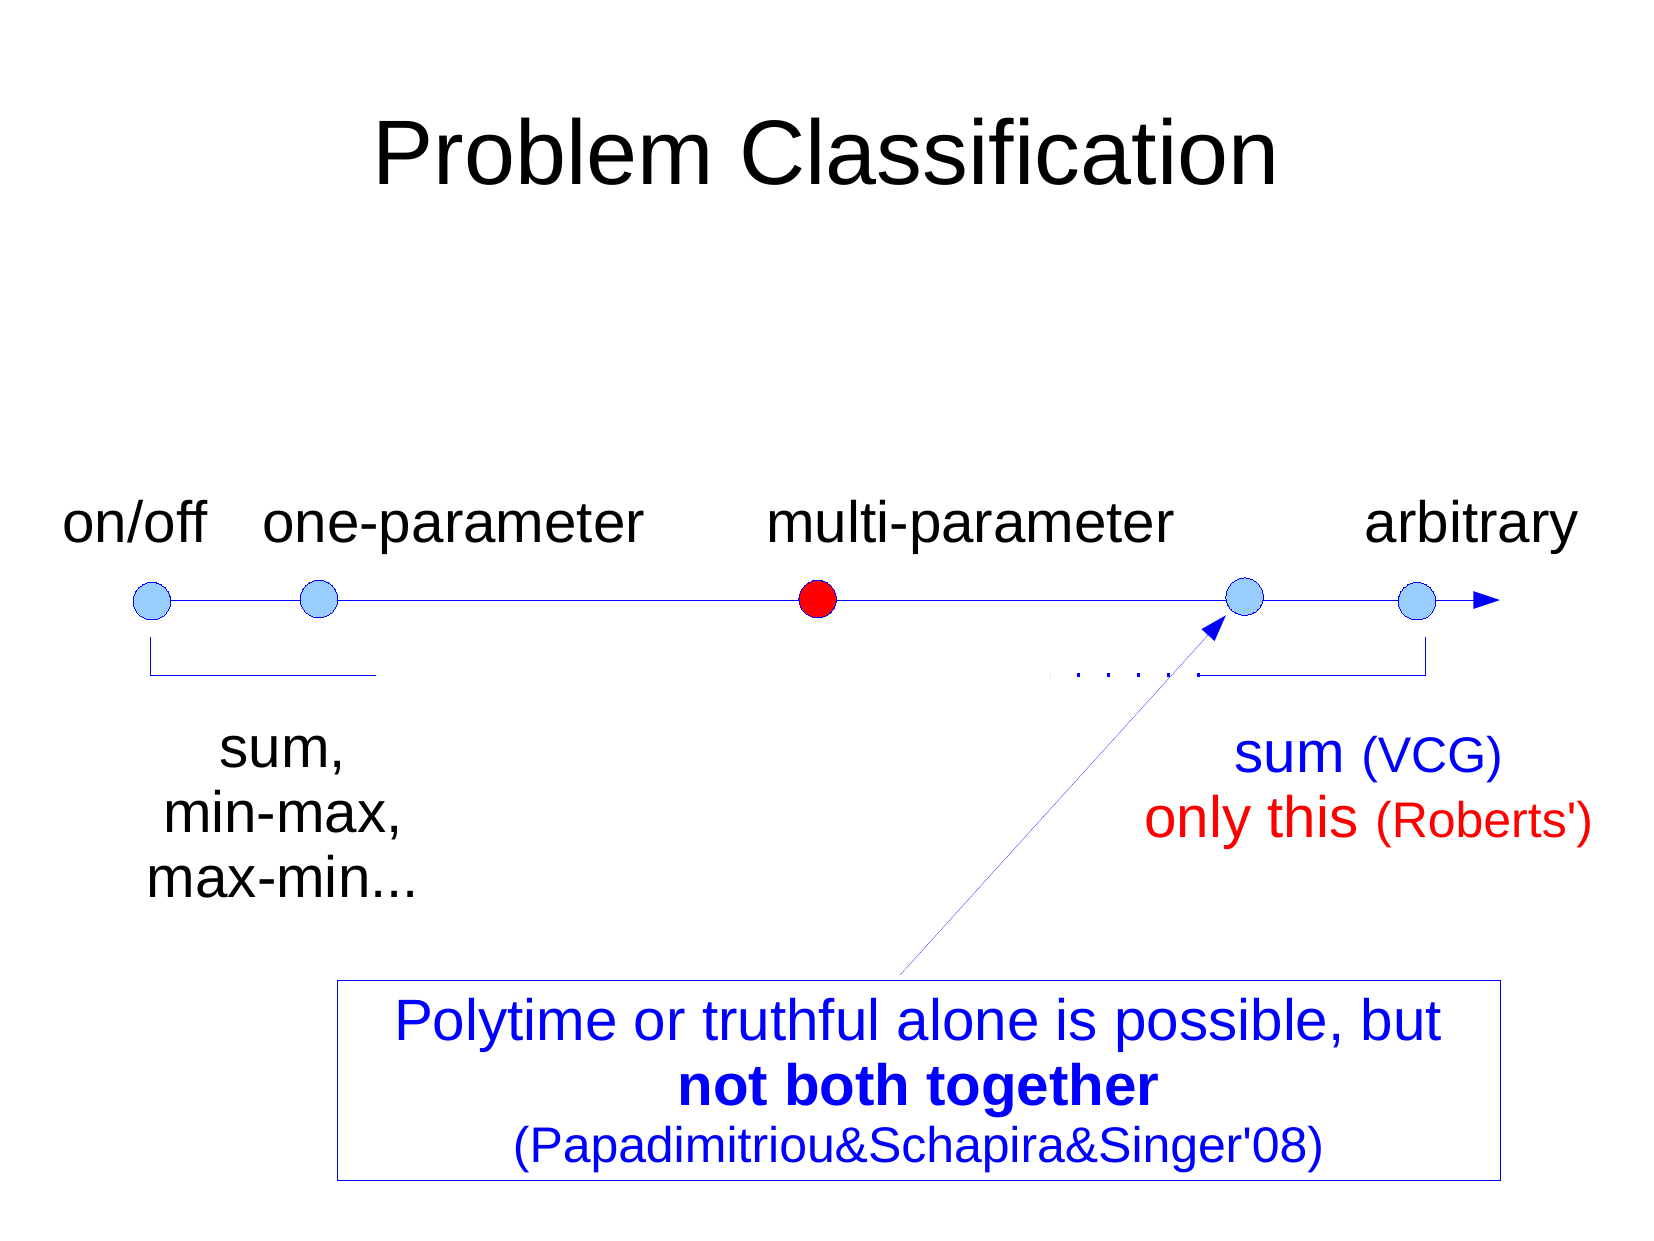

# Problem Classification
on/off
one-parameter
multi-parameter
arbitrary
sum,
min-max, max-min...
sum (VCG)
only this (Roberts')
Polytime or truthful alone is possible, but not both together
(Papadimitriou&Schapira&Singer'08)